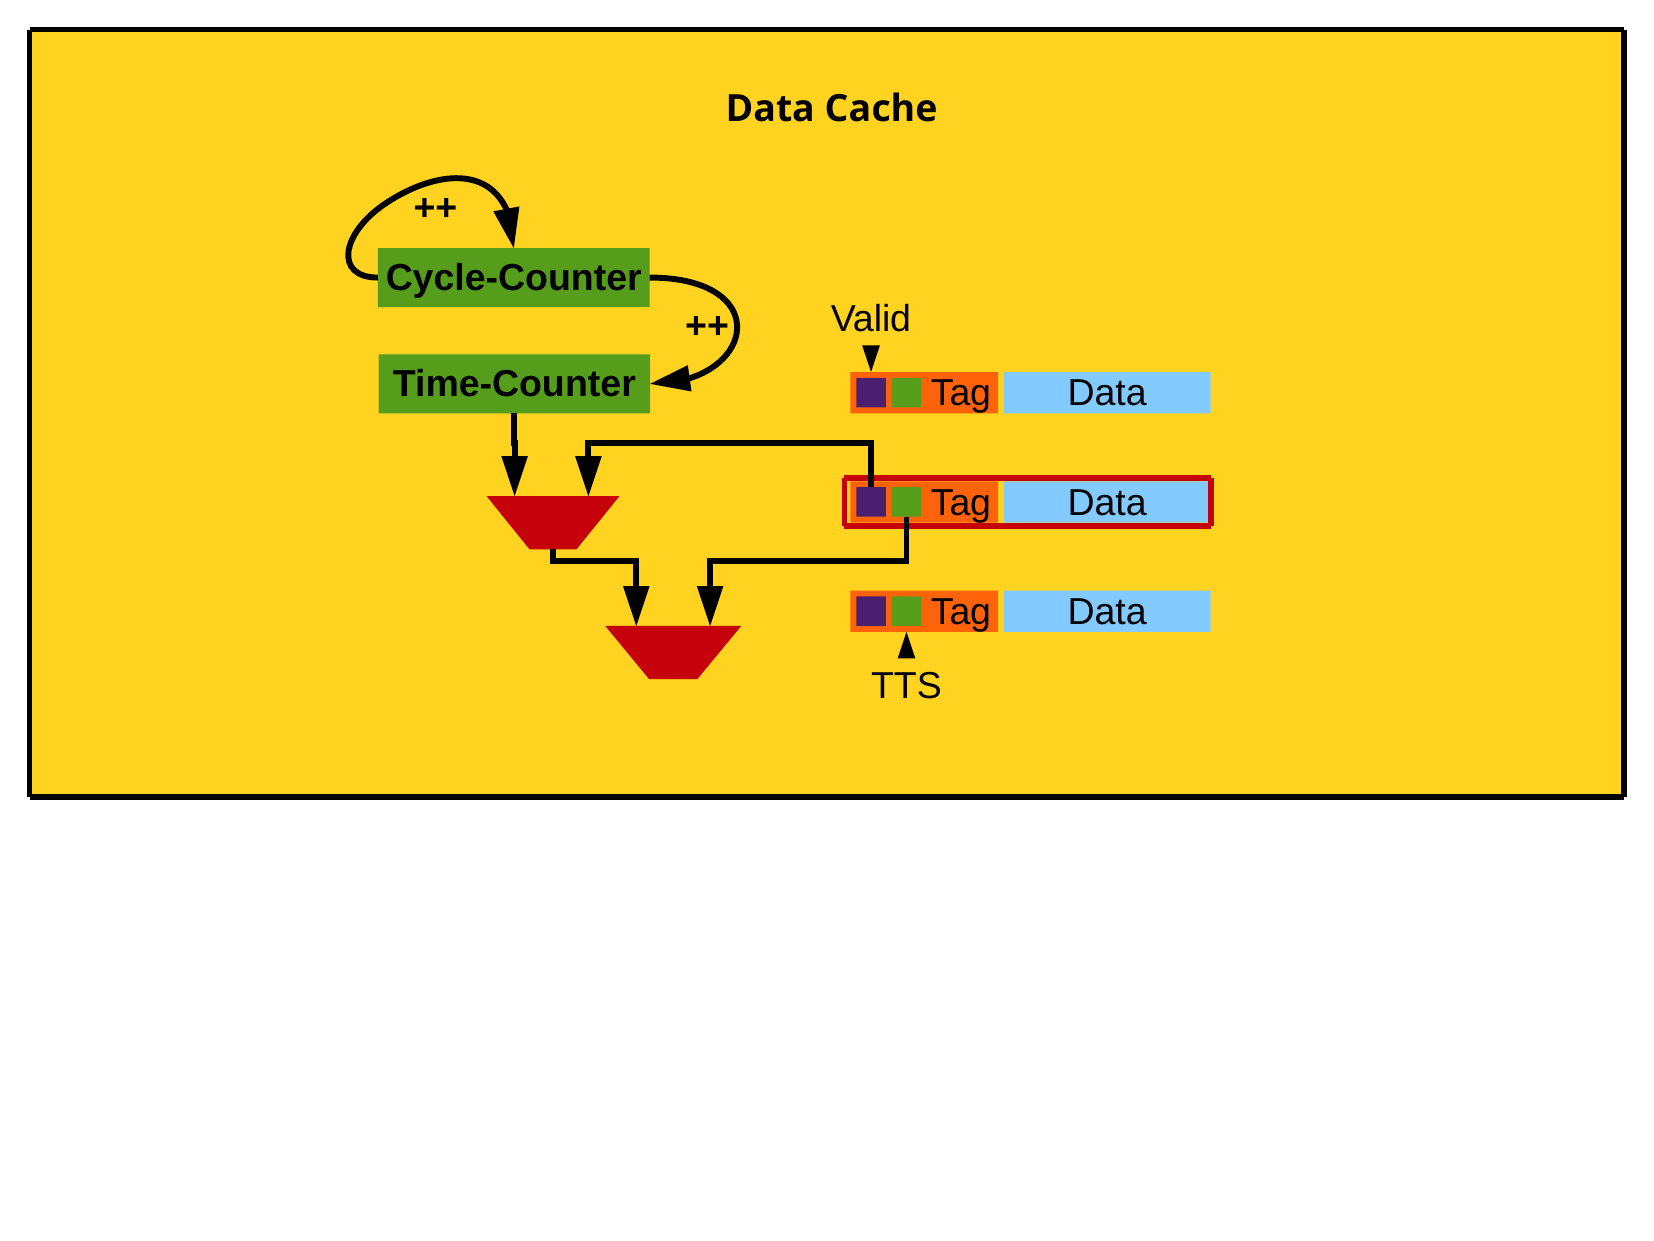

Data Cache
++
Cycle-Counter
Valid
++
Time-Counter
 Tag
Data
 Tag
Data
 Tag
Data
TTS